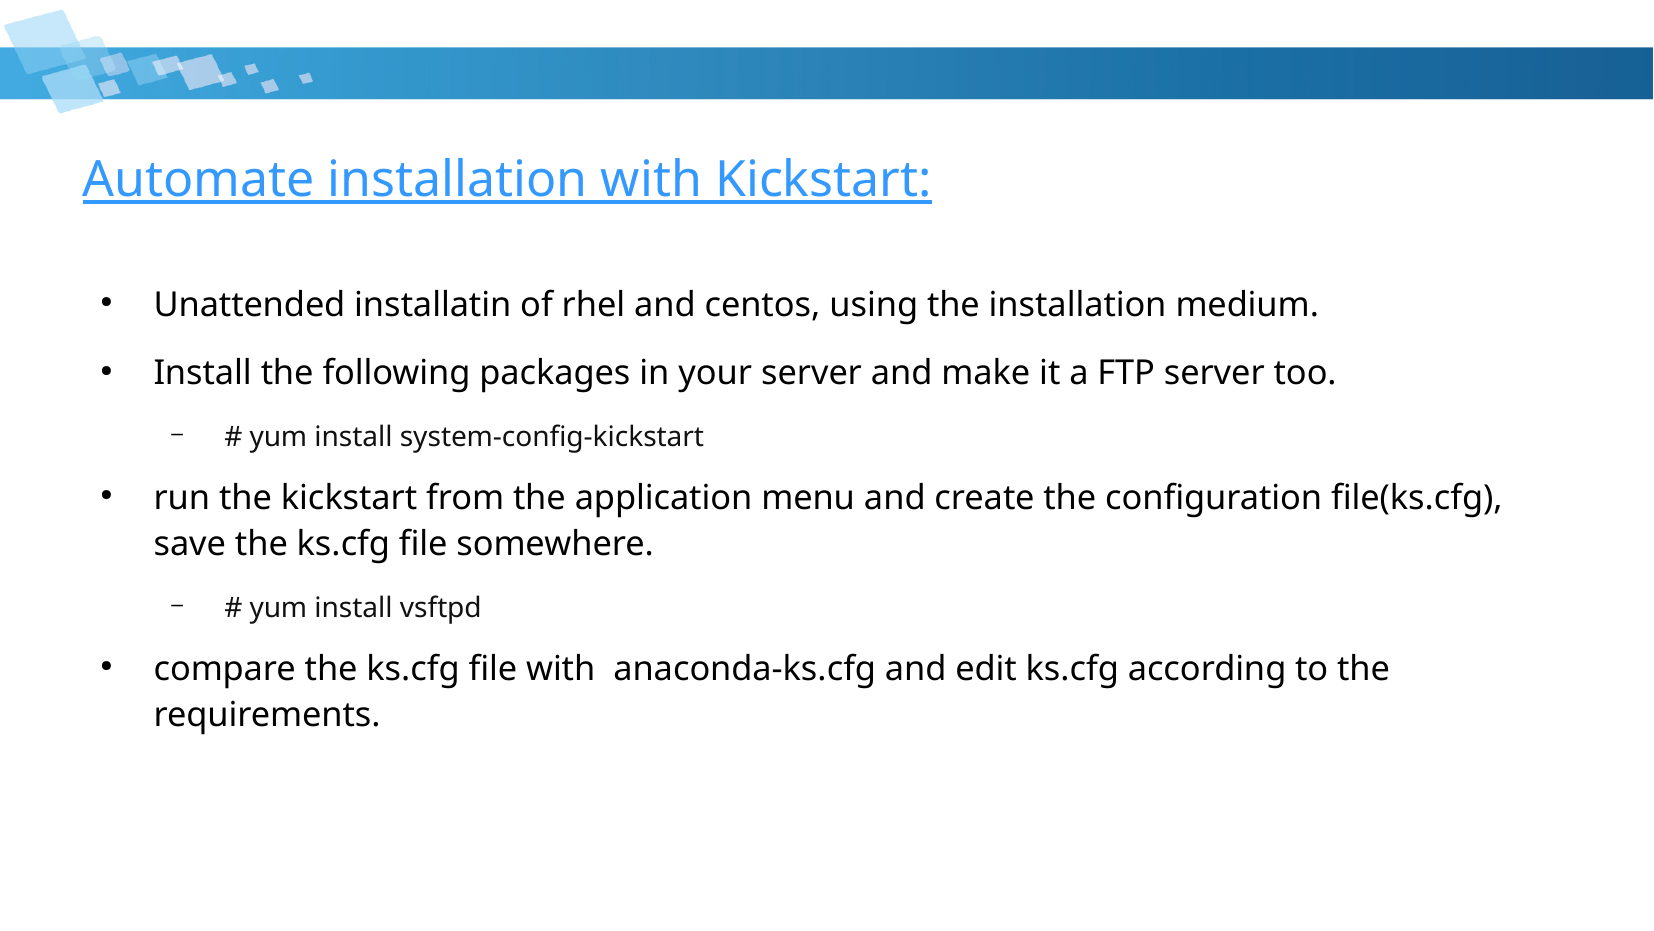

# Automate installation with Kickstart:
Unattended installatin of rhel and centos, using the installation medium.
Install the following packages in your server and make it a FTP server too.
# yum install system-config-kickstart
run the kickstart from the application menu and create the configuration file(ks.cfg), save the ks.cfg file somewhere.
# yum install vsftpd
compare the ks.cfg file with anaconda-ks.cfg and edit ks.cfg according to the requirements.